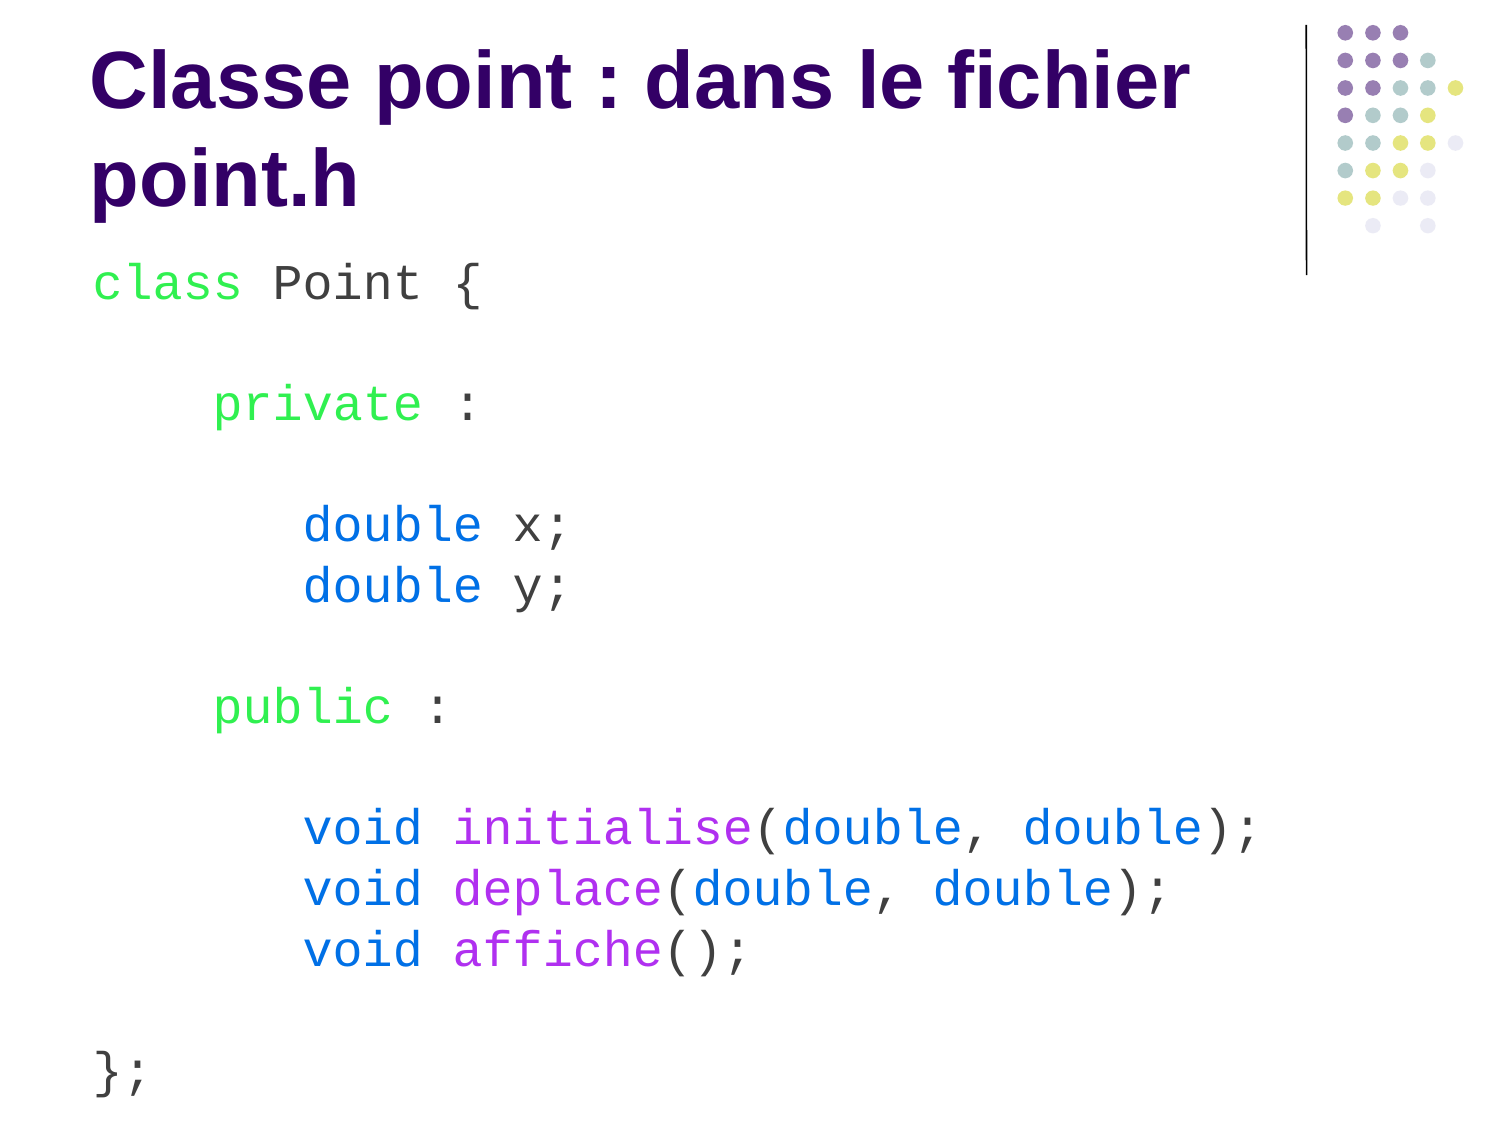

# Classe point : dans le fichier point.h
class Point {
 private :
 double x;
 double y;
 public :
 void initialise(double, double);
 void deplace(double, double);
 void affiche();
};